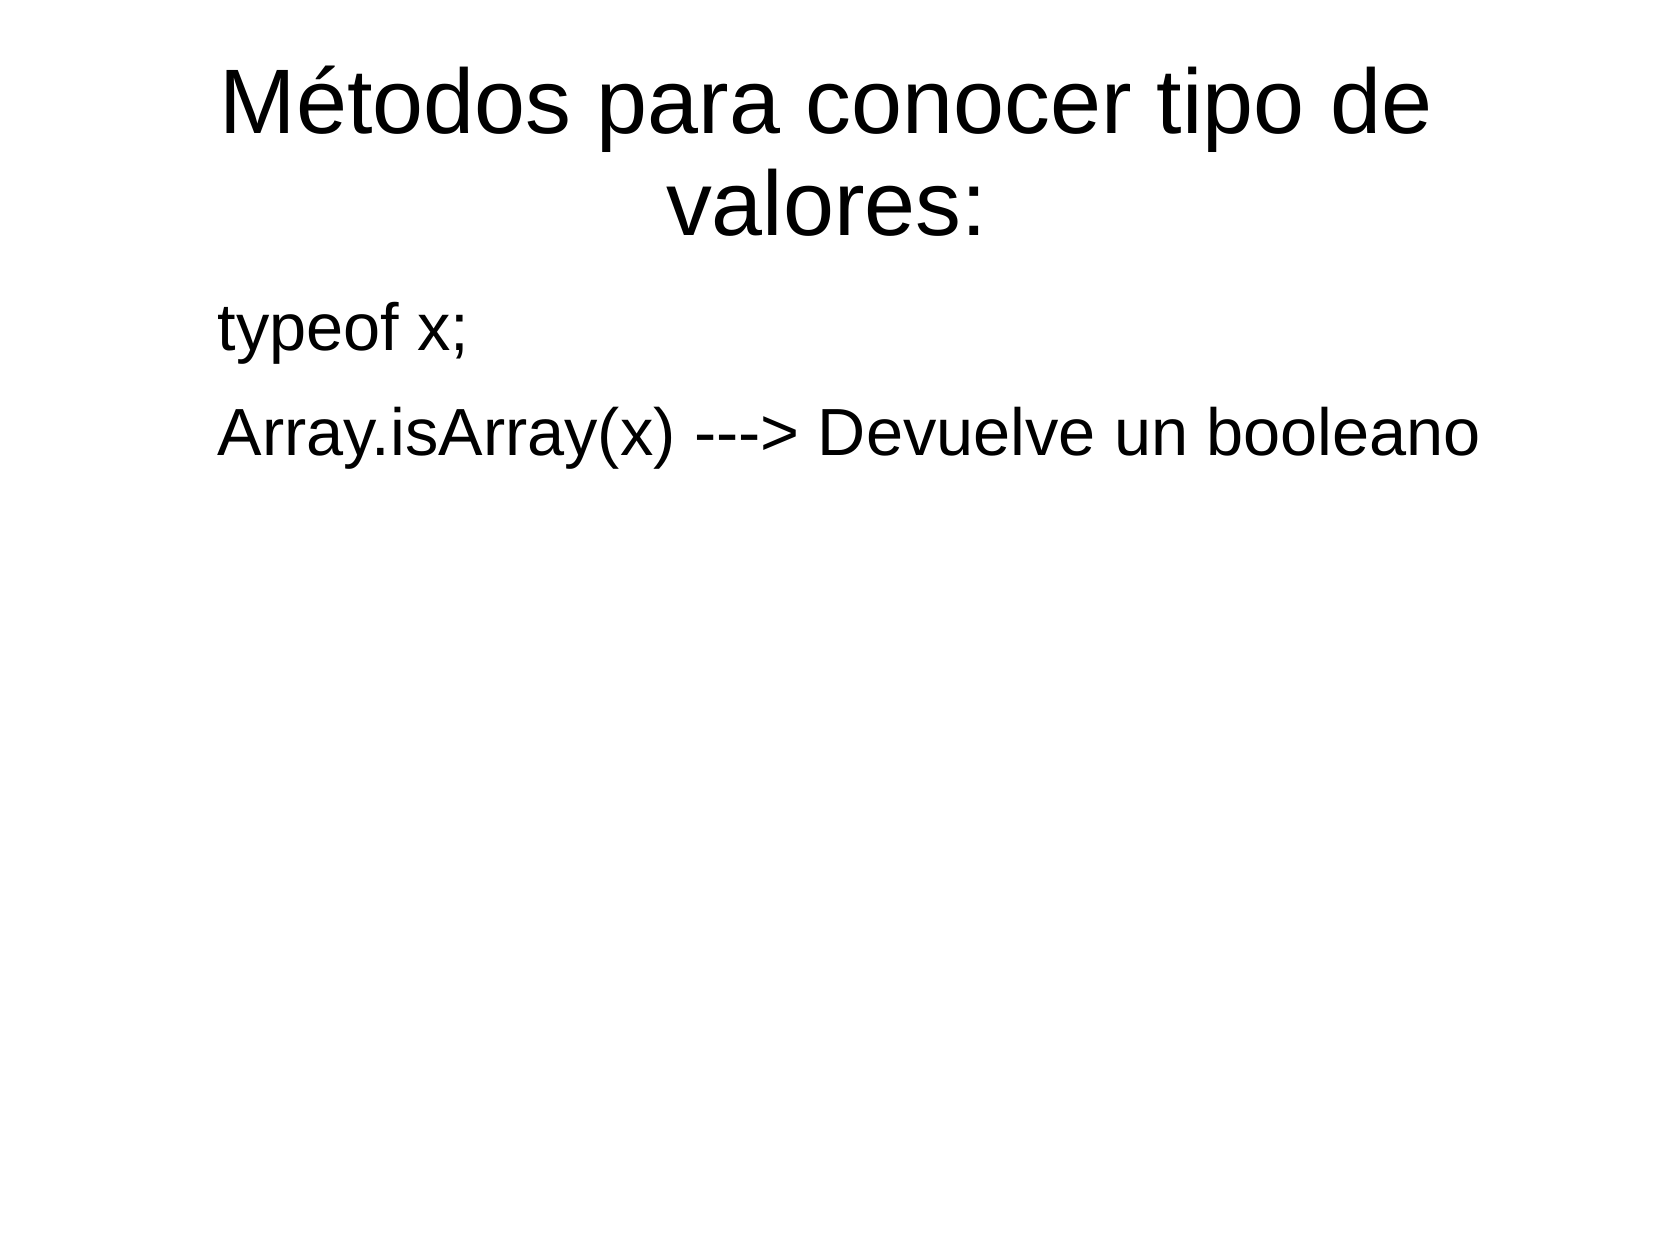

# Métodos para conocer tipo de valores:
typeof x;
Array.isArray(x) ---> Devuelve un booleano